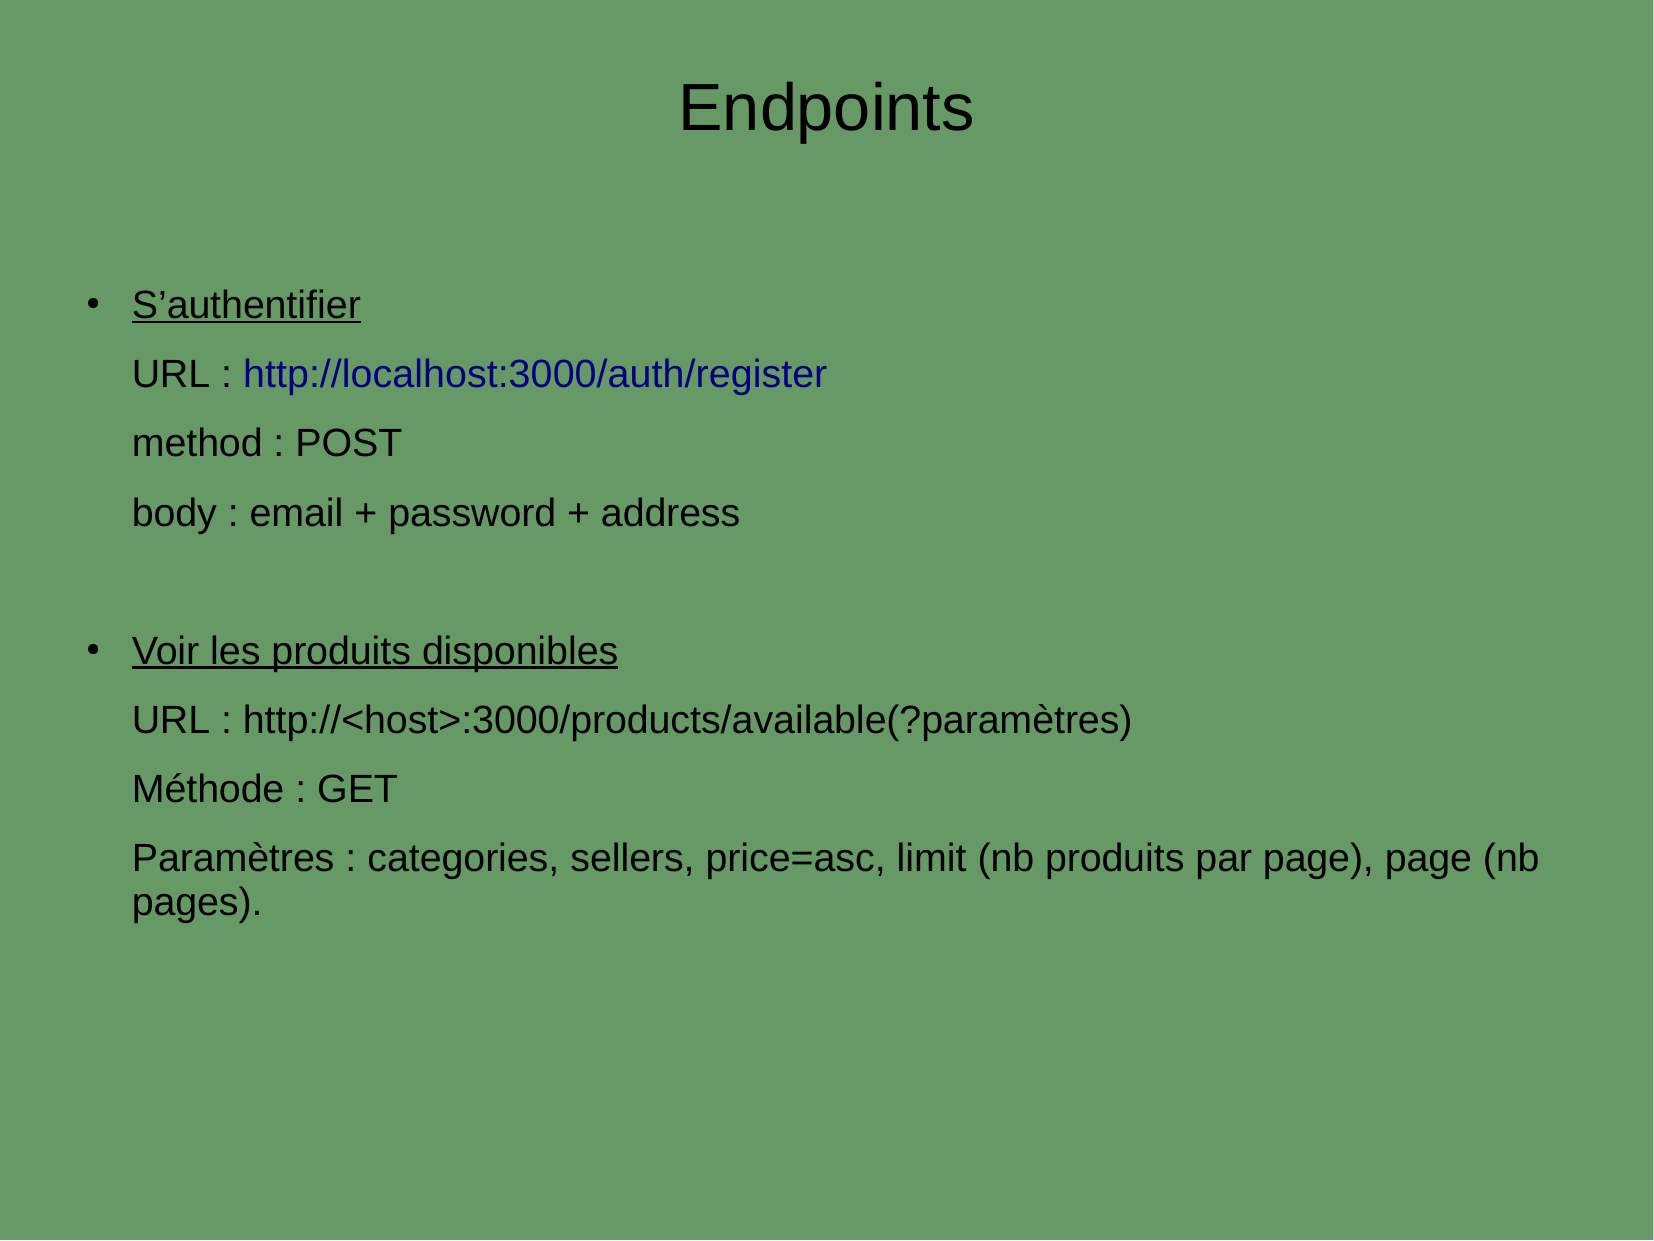

# Endpoints
S’authentifier
URL : http://localhost:3000/auth/register
method : POST
body : email + password + address
Voir les produits disponibles
URL : http://<host>:3000/products/available(?paramètres)
Méthode : GET
Paramètres : categories, sellers, price=asc, limit (nb produits par page), page (nb pages).